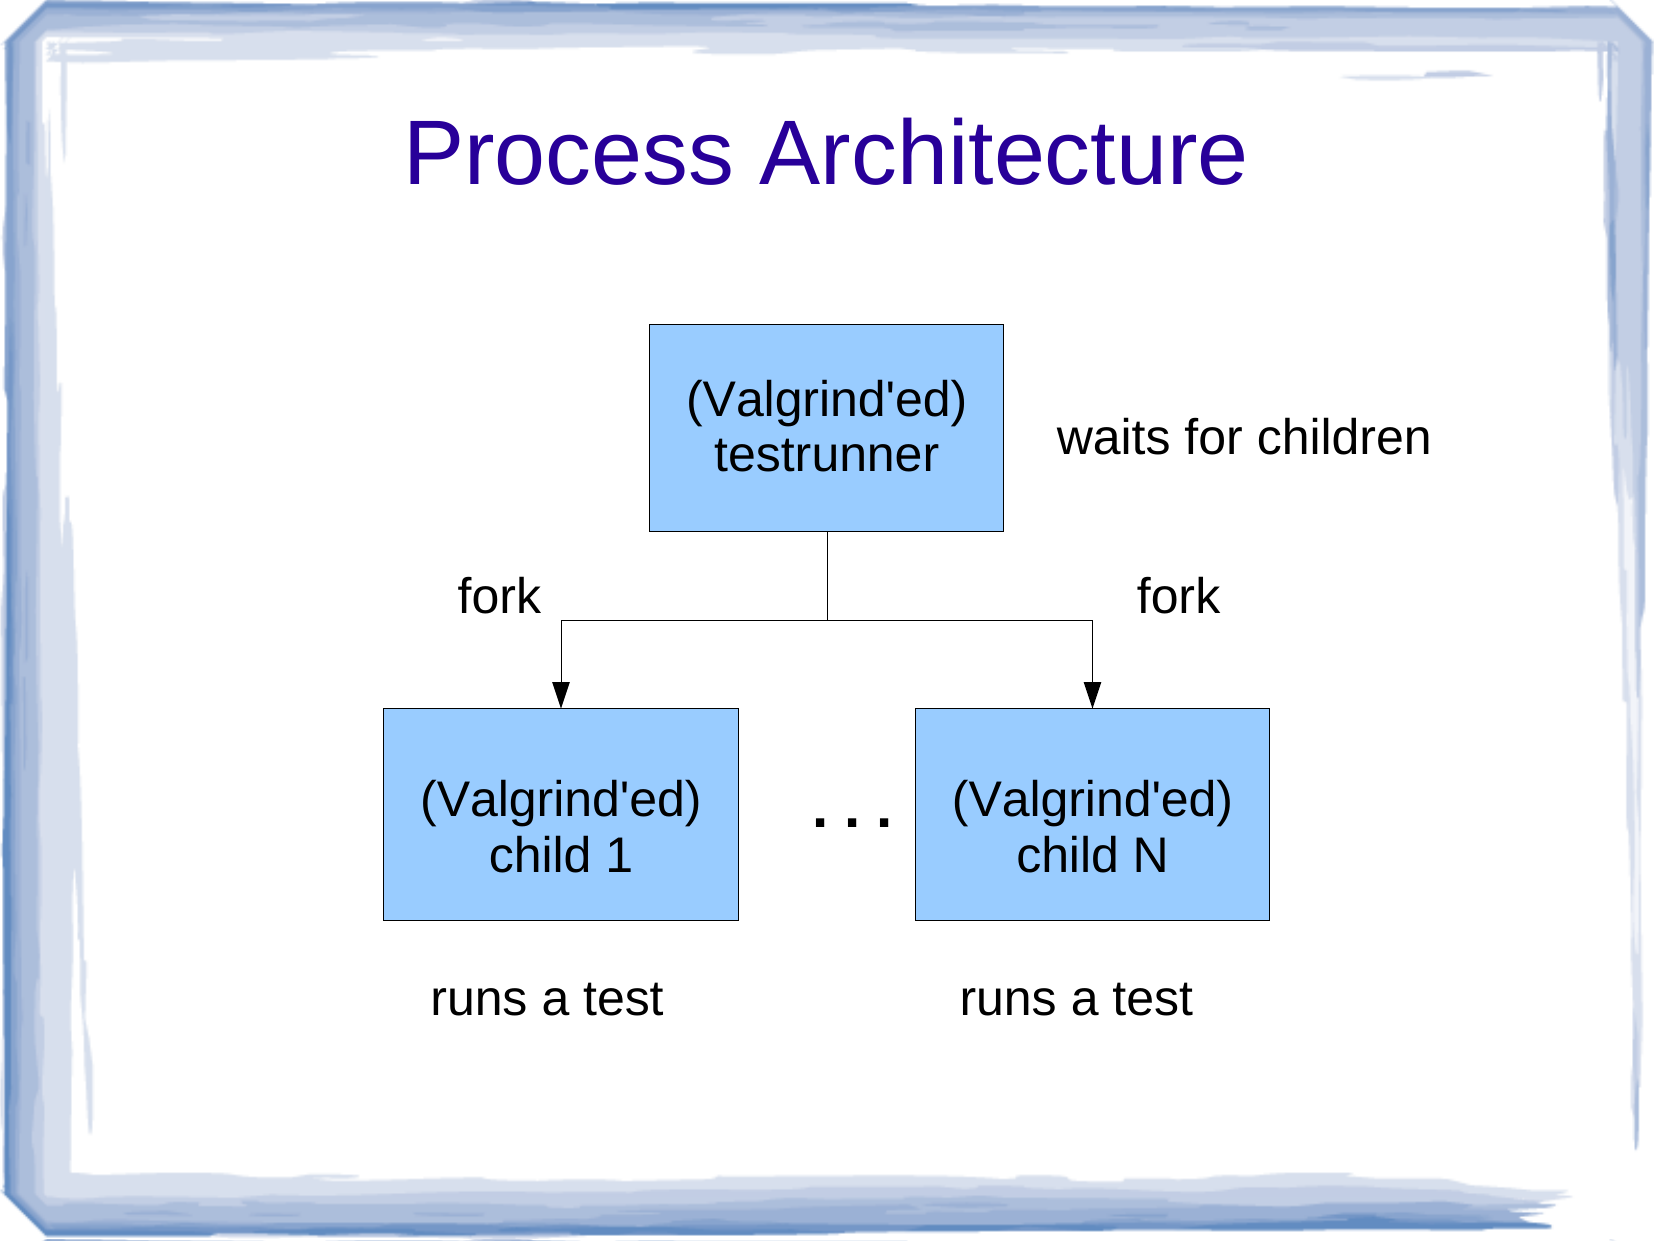

# Process Architecture
(Valgrind'ed)
testrunner
waits for children
fork
fork
(Valgrind'ed)
child 1
(Valgrind'ed)
child N
. . .
runs a test
runs a test